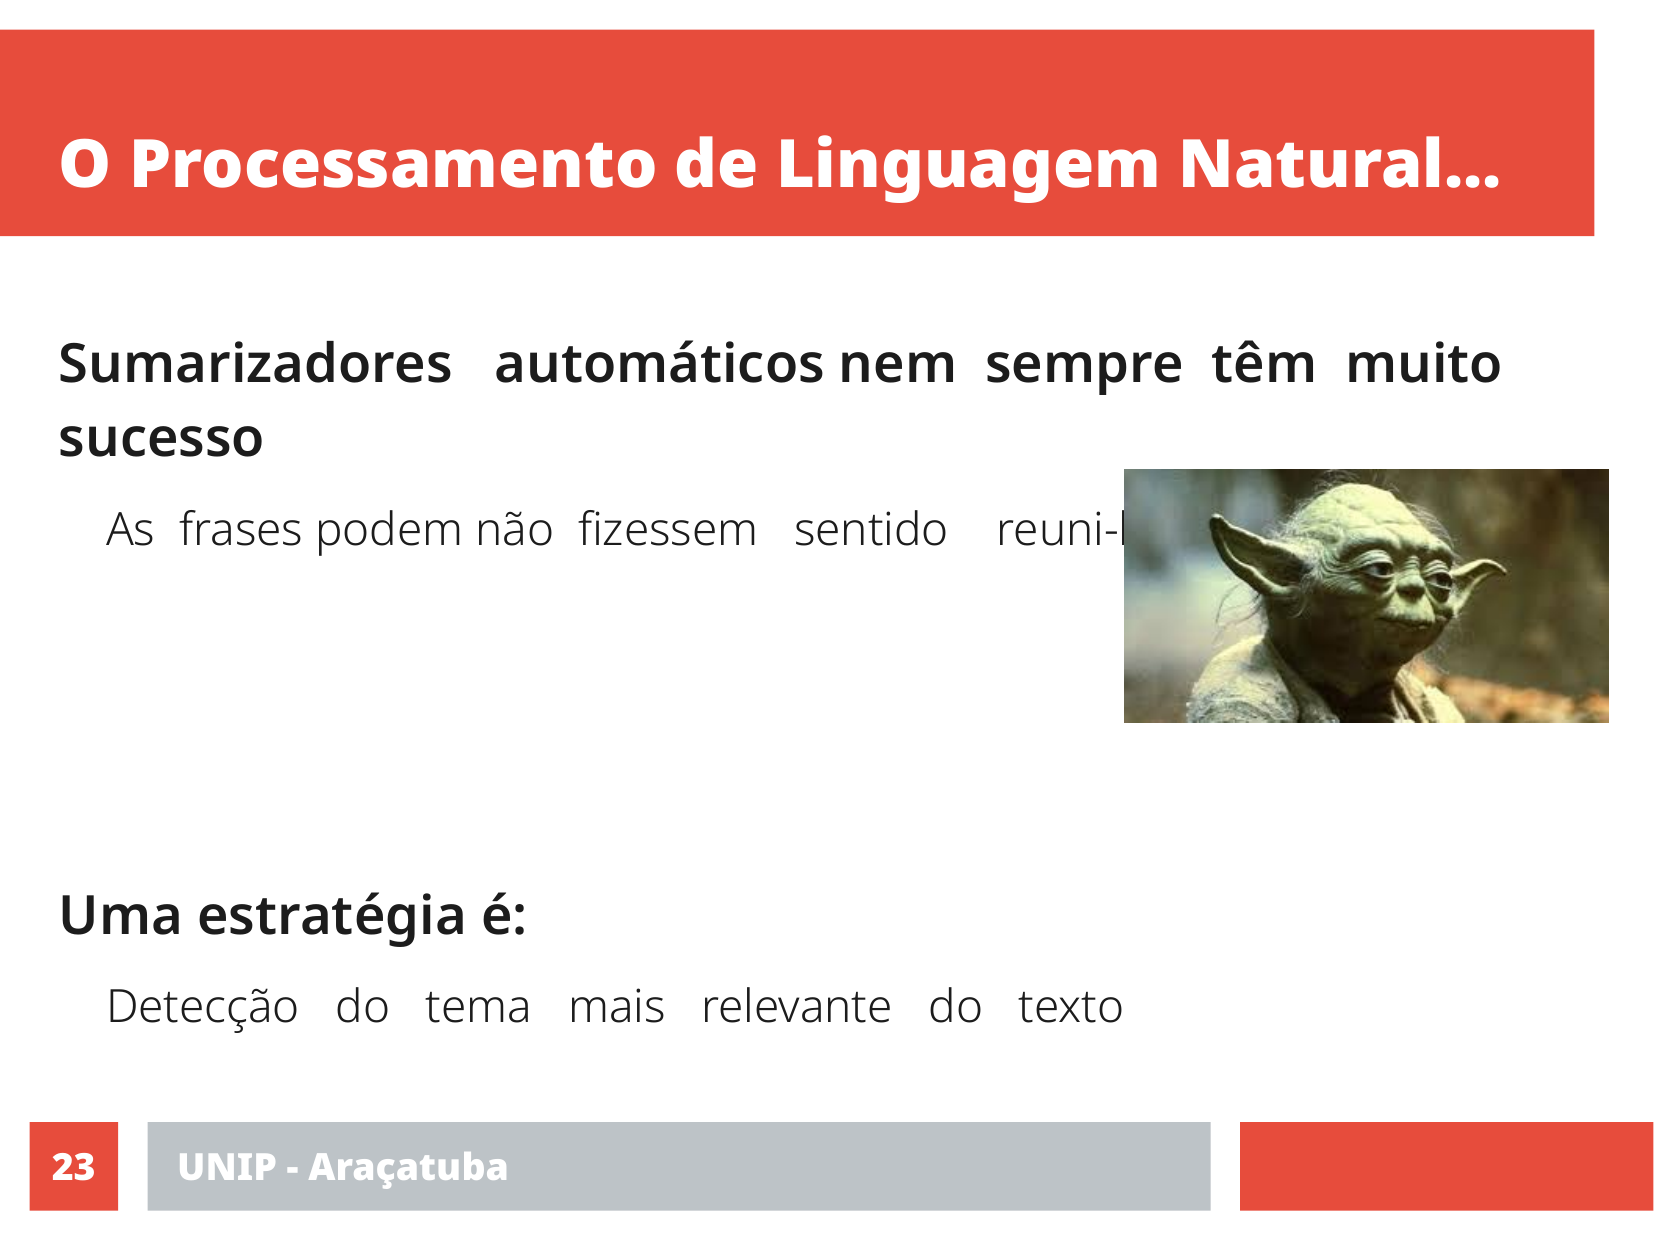

# O Processamento de Linguagem Natural...
Sumarizadores automáticos nem sempre têm muito sucesso
As frases podem não fizessem sentido reuni-las.
Uma estratégia é:
Detecção do tema mais relevante do texto
23
UNIP - Araçatuba